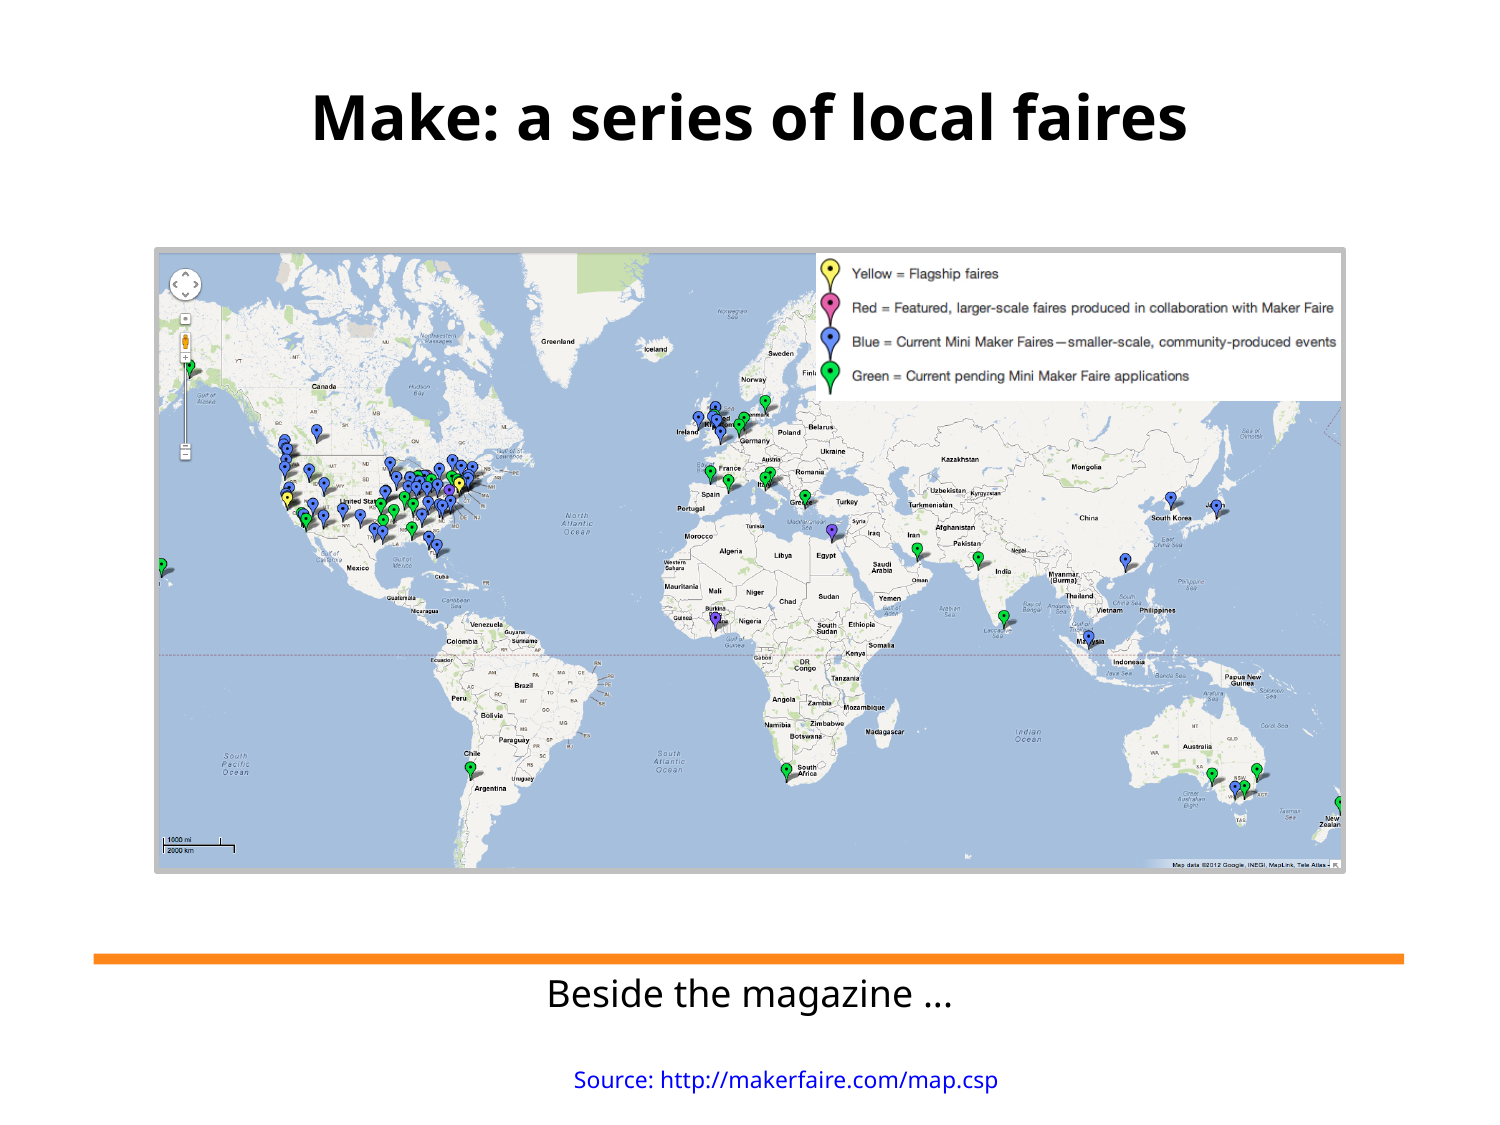

# Make: a series of local faires
Beside the magazine ...
Source: http://makerfaire.com/map.csp